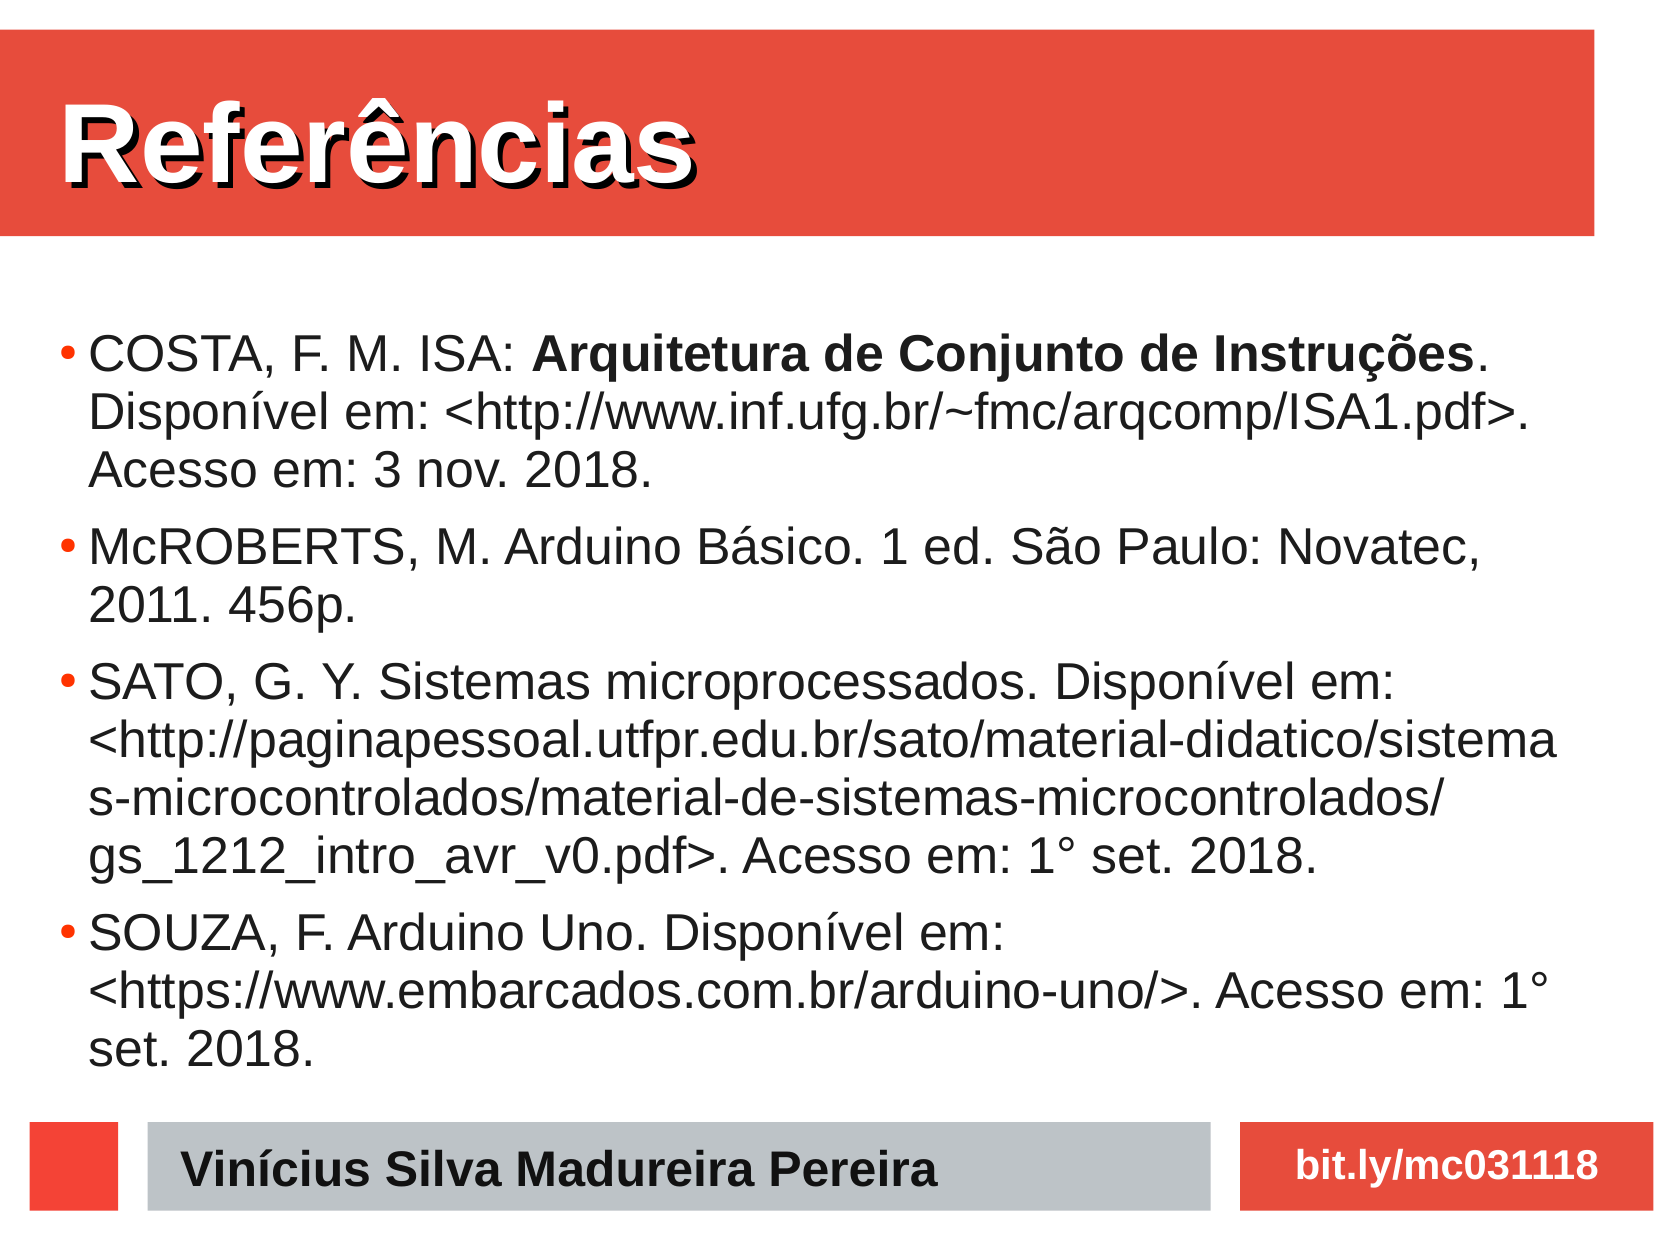

# Referências
COSTA, F. M. ISA: Arquitetura de Conjunto de Instruções. Disponível em: <http://www.inf.ufg.br/~fmc/arqcomp/ISA1.pdf>. Acesso em: 3 nov. 2018.
McROBERTS, M. Arduino Básico. 1 ed. São Paulo: Novatec, 2011. 456p.
SATO, G. Y. Sistemas microprocessados. Disponível em: <http://paginapessoal.utfpr.edu.br/sato/material-didatico/sistemas-microcontrolados/material-de-sistemas-microcontrolados/gs_1212_intro_avr_v0.pdf>. Acesso em: 1° set. 2018.
SOUZA, F. Arduino Uno. Disponível em: <https://www.embarcados.com.br/arduino-uno/>. Acesso em: 1° set. 2018.
Vinícius Silva Madureira Pereira
bit.ly/mc031118